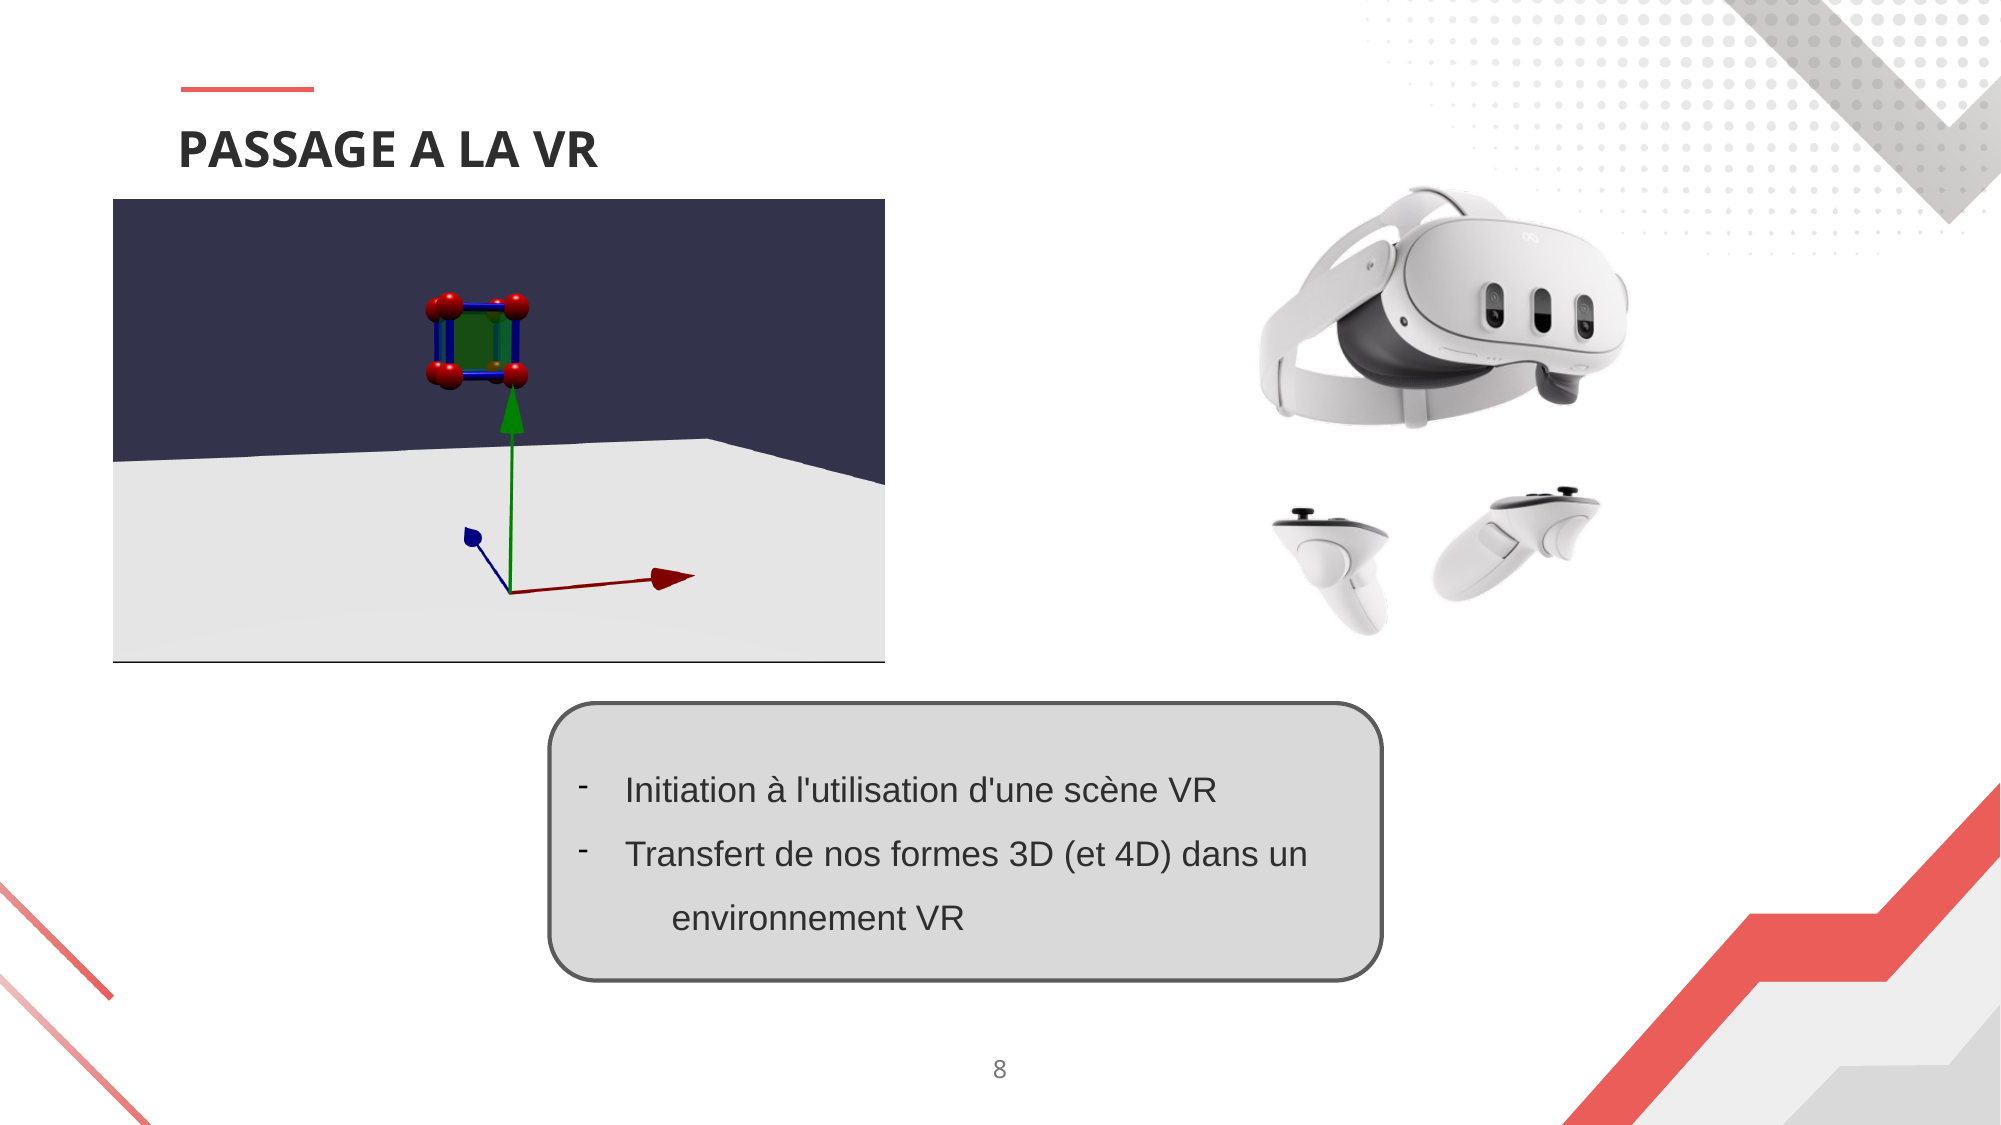

# PASSAGE A LA VR
Initiation à l'utilisation d'une scène VR
Transfert de nos formes 3D (et 4D) dans un environnement VR
8